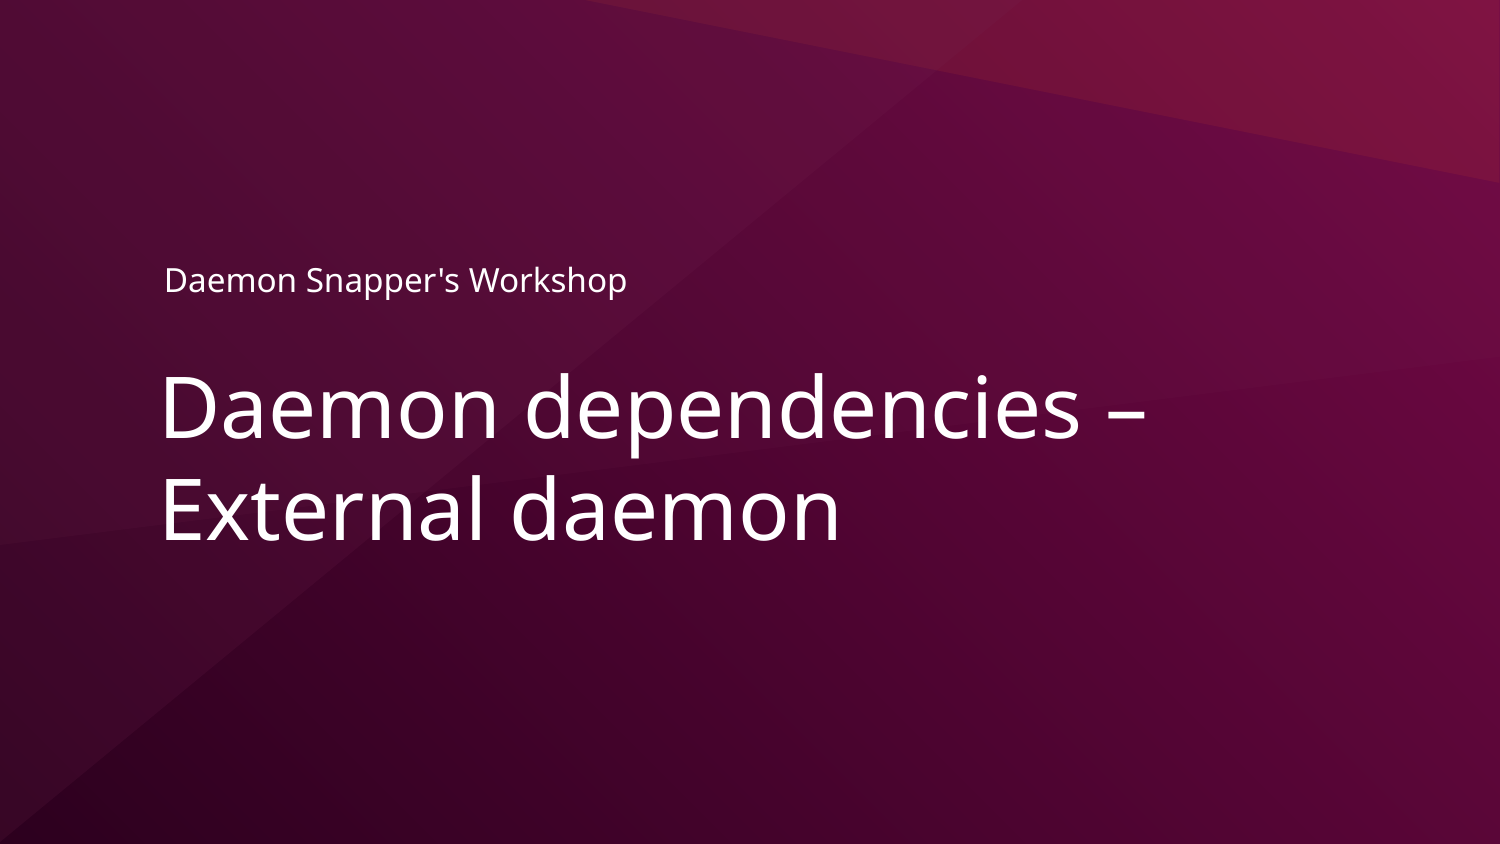

Daemon Snapper's Workshop
# Daemon dependencies – External daemon